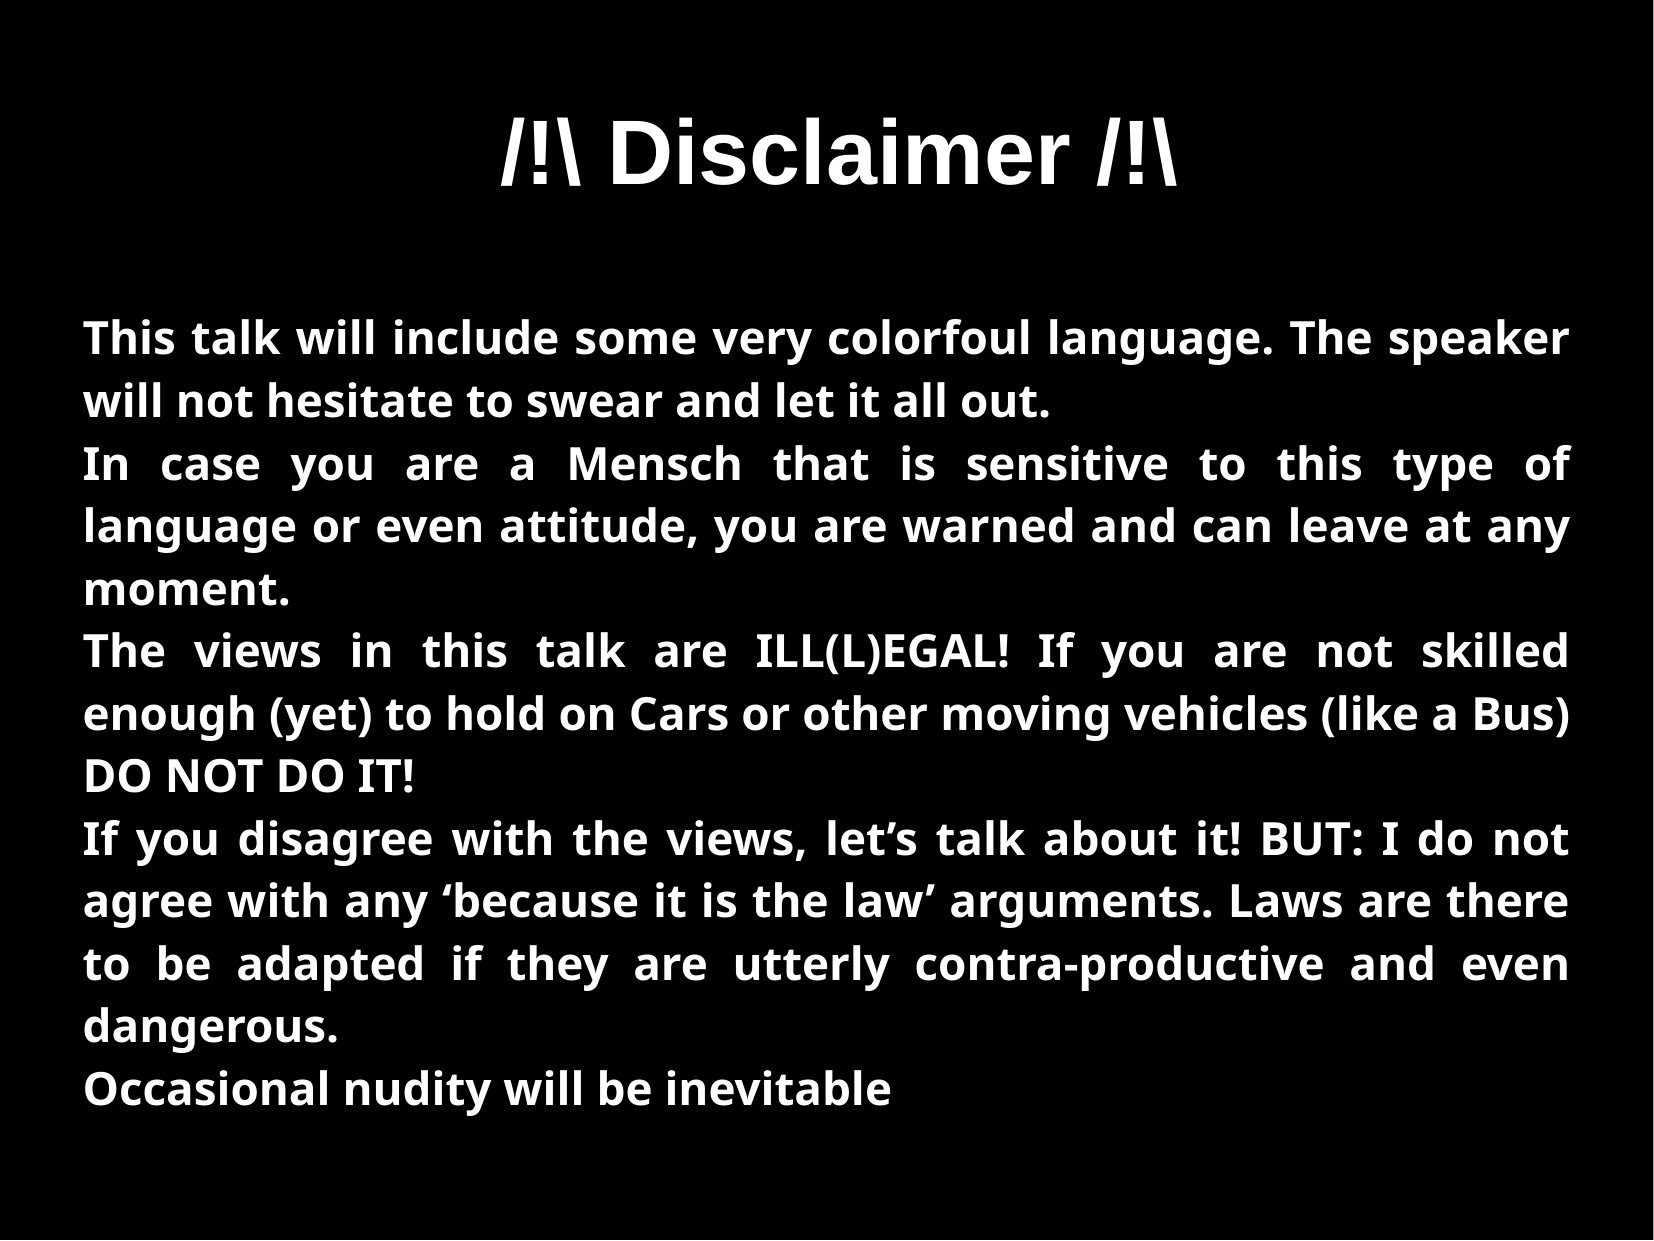

# /!\ Disclaimer /!\
This talk will include some very colorfoul language. The speaker will not hesitate to swear and let it all out.
In case you are a Mensch that is sensitive to this type of language or even attitude, you are warned and can leave at any moment.
The views in this talk are ILL(L)EGAL! If you are not skilled enough (yet) to hold on Cars or other moving vehicles (like a Bus) DO NOT DO IT!
If you disagree with the views, let’s talk about it! BUT: I do not agree with any ‘because it is the law’ arguments. Laws are there to be adapted if they are utterly contra-productive and even dangerous.
Occasional nudity will be inevitable